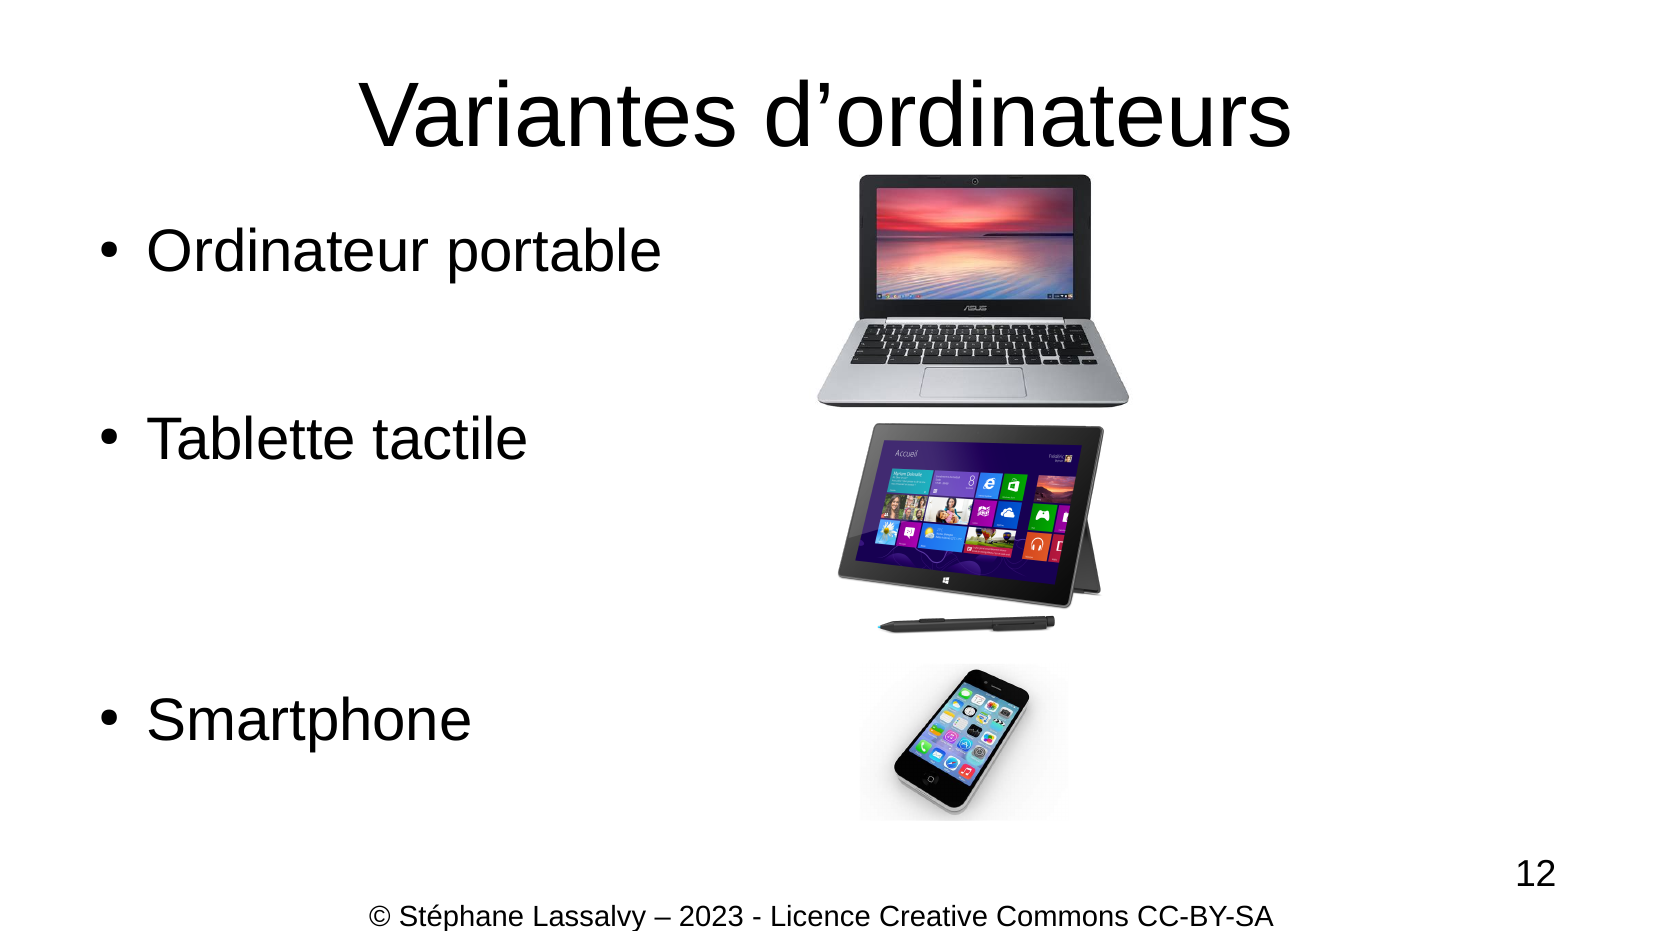

# Variantes d’ordinateurs
Ordinateur portable
Tablette tactile
Smartphone
© Stéphane Lassalvy – 2023 - Licence Creative Commons CC-BY-SA